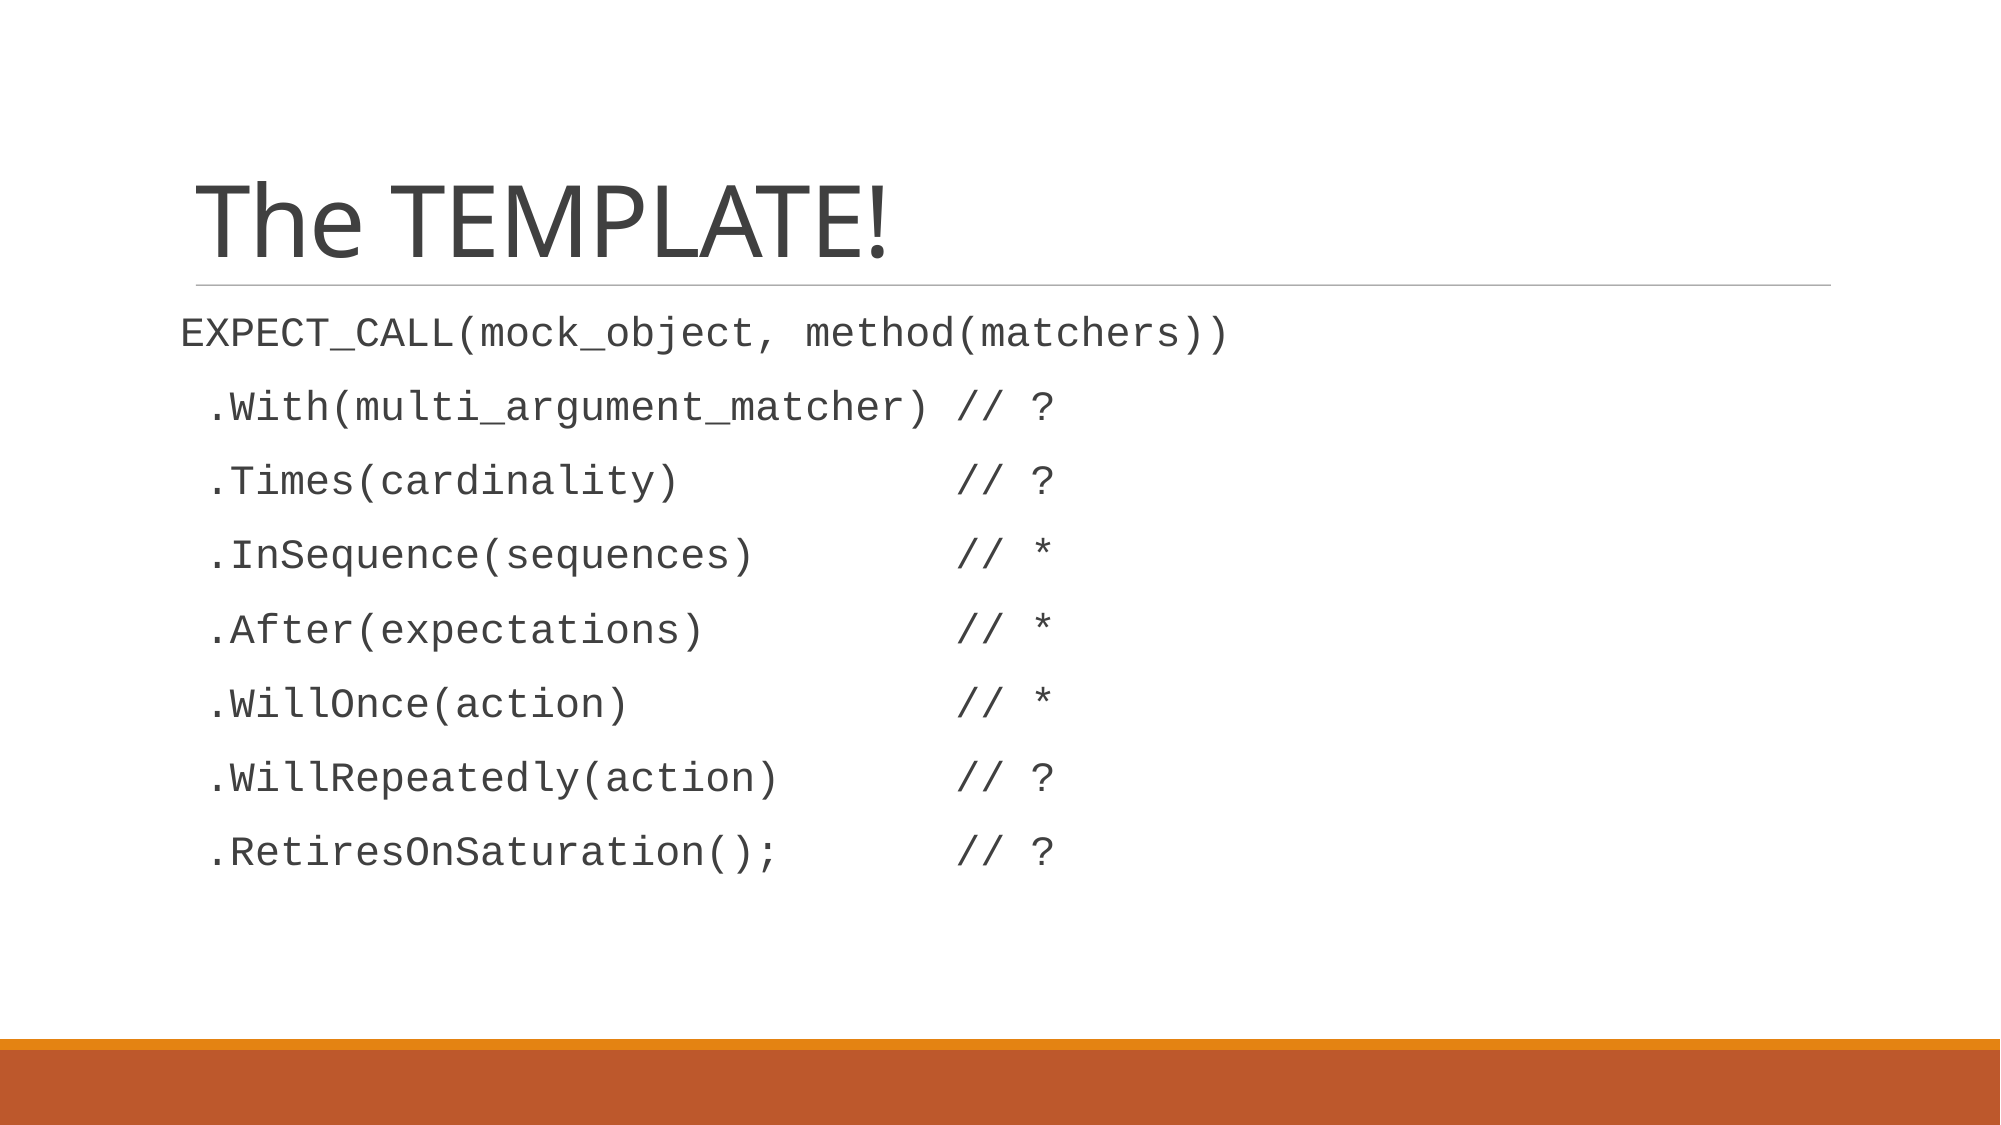

# The TEMPLATE!
EXPECT_CALL(mock_object, method(matchers))
 .With(multi_argument_matcher) // ?
 .Times(cardinality) // ?
 .InSequence(sequences) // *
 .After(expectations) // *
 .WillOnce(action) // *
 .WillRepeatedly(action) // ?
 .RetiresOnSaturation(); // ?